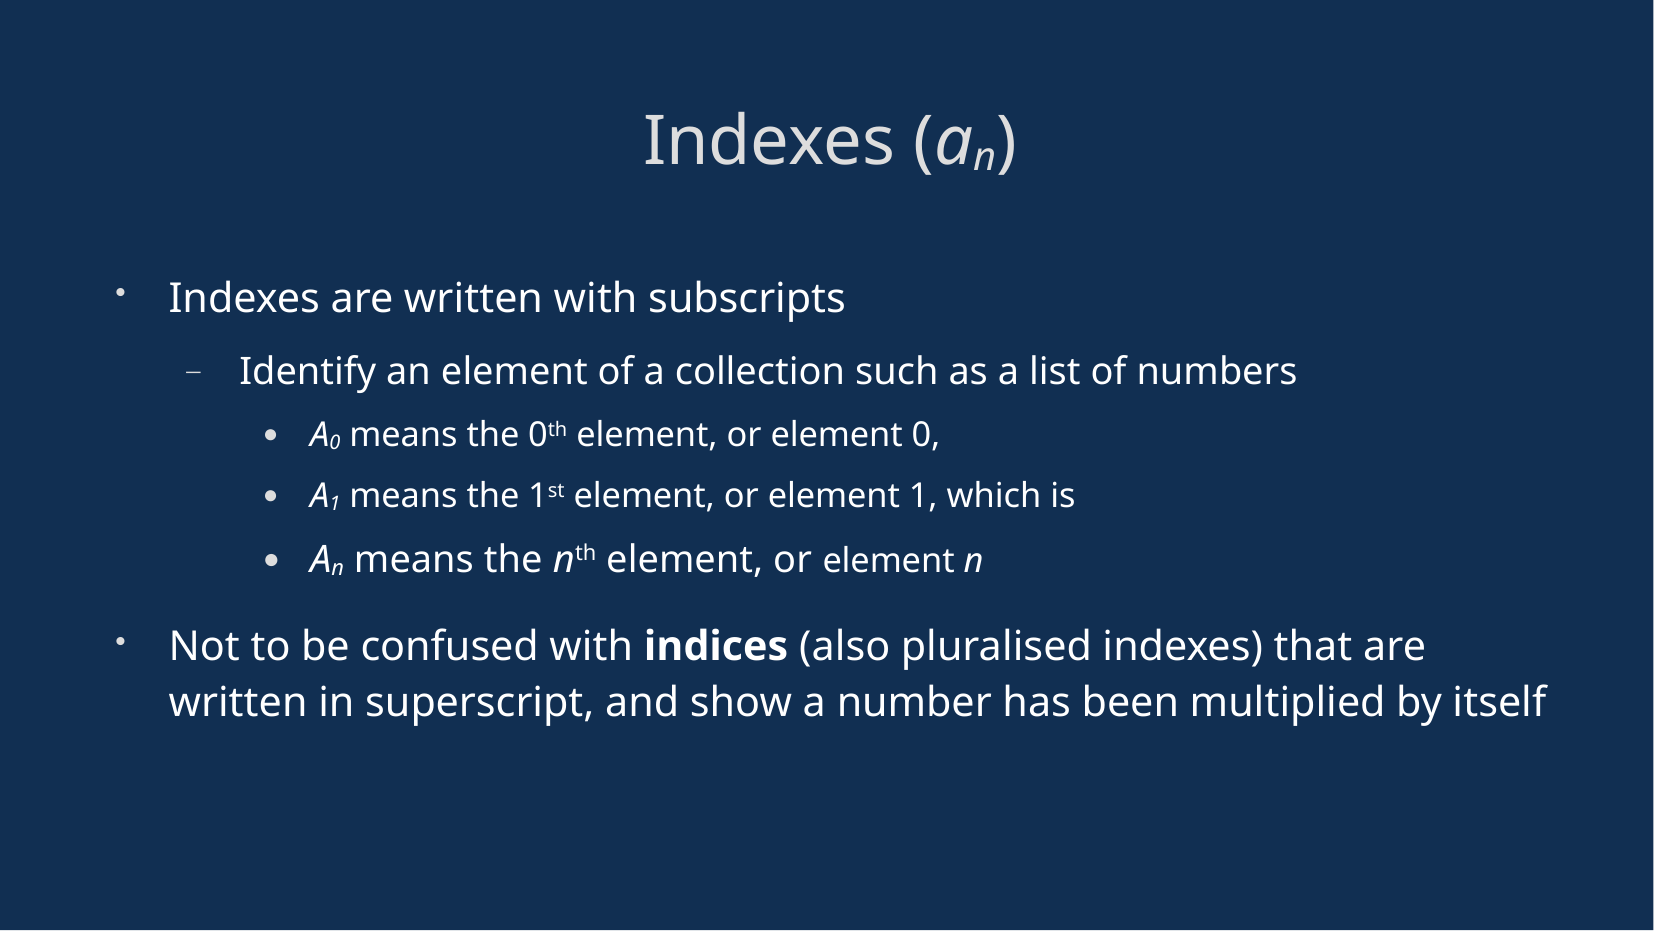

# Indexes (an)
Indexes are written with subscripts
Identify an element of a collection such as a list of numbers
A0 means the 0th element, or element 0,
A1 means the 1st element, or element 1, which is
An means the nth element, or element n
Not to be confused with indices (also pluralised indexes) that are written in superscript, and show a number has been multiplied by itself